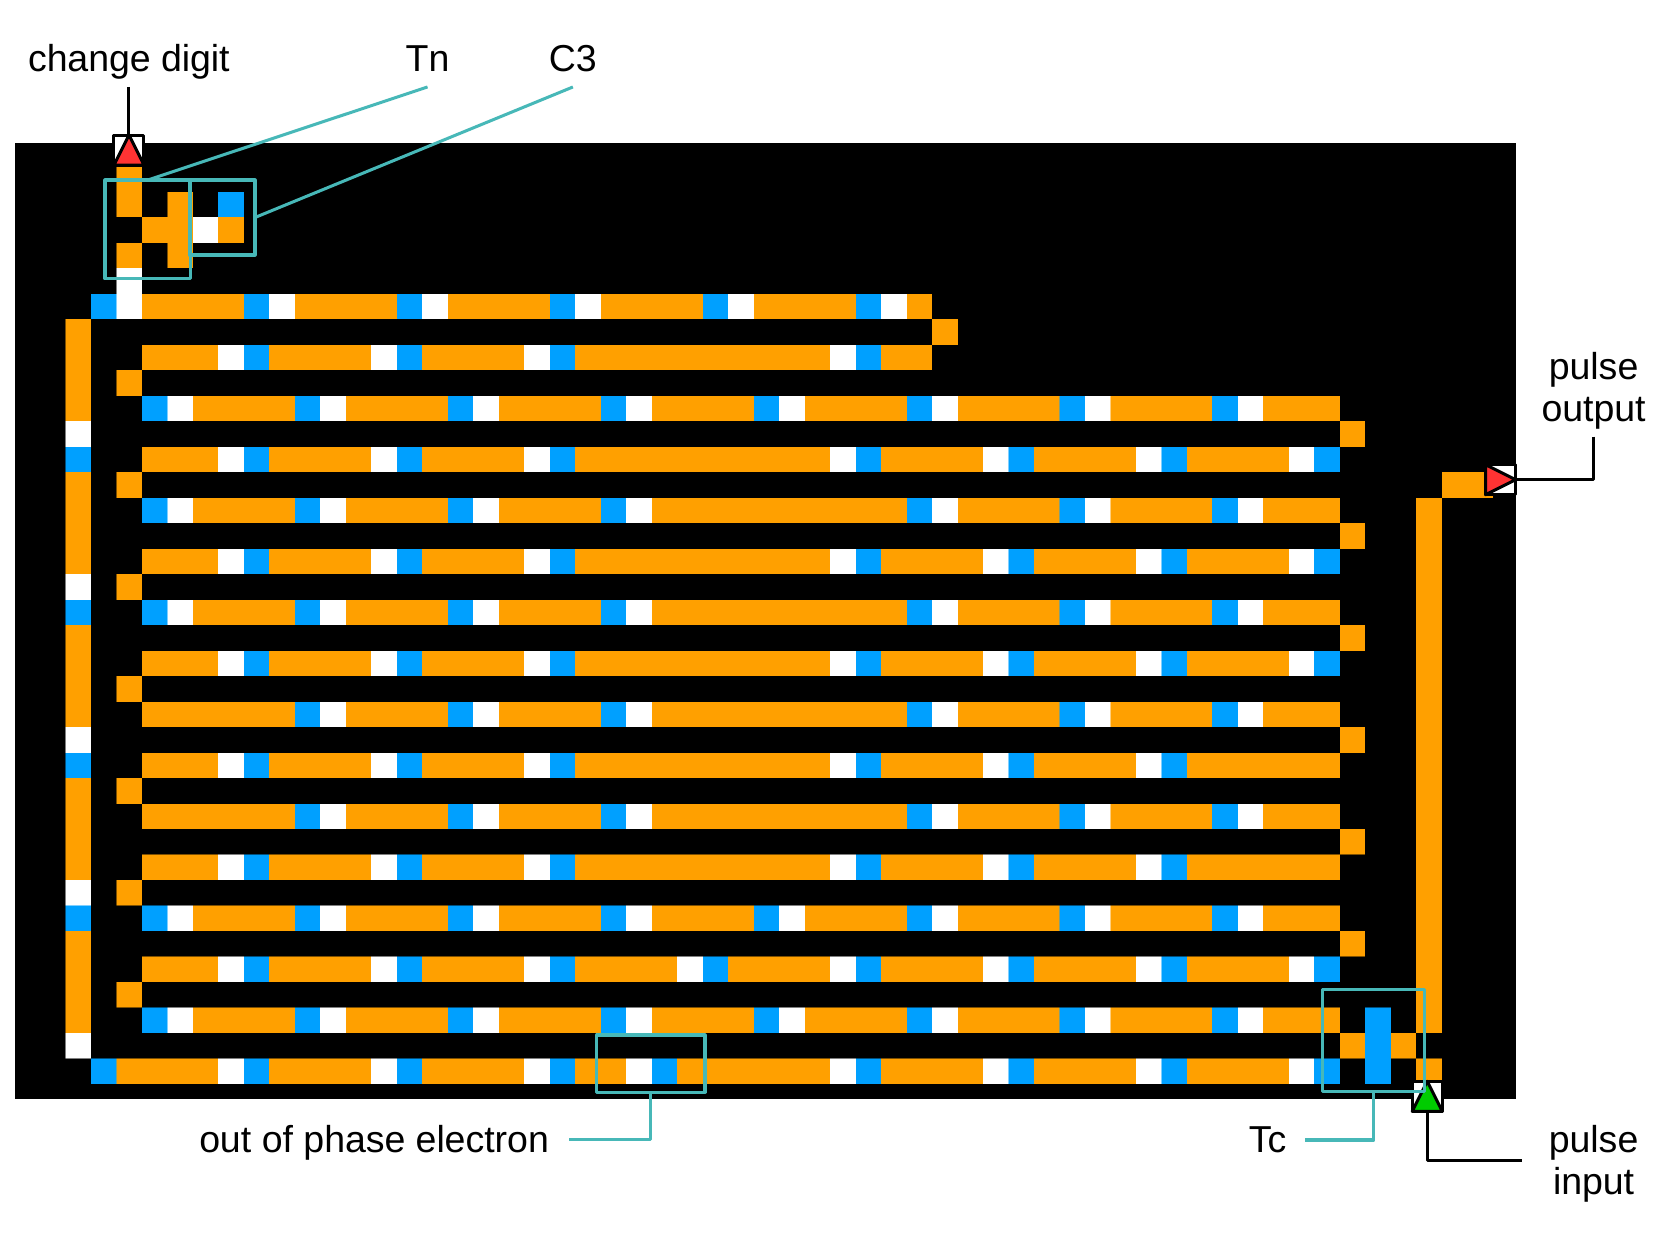

change digit
Tn
C3
pulse output
out of phase electron
pulse input
Tc